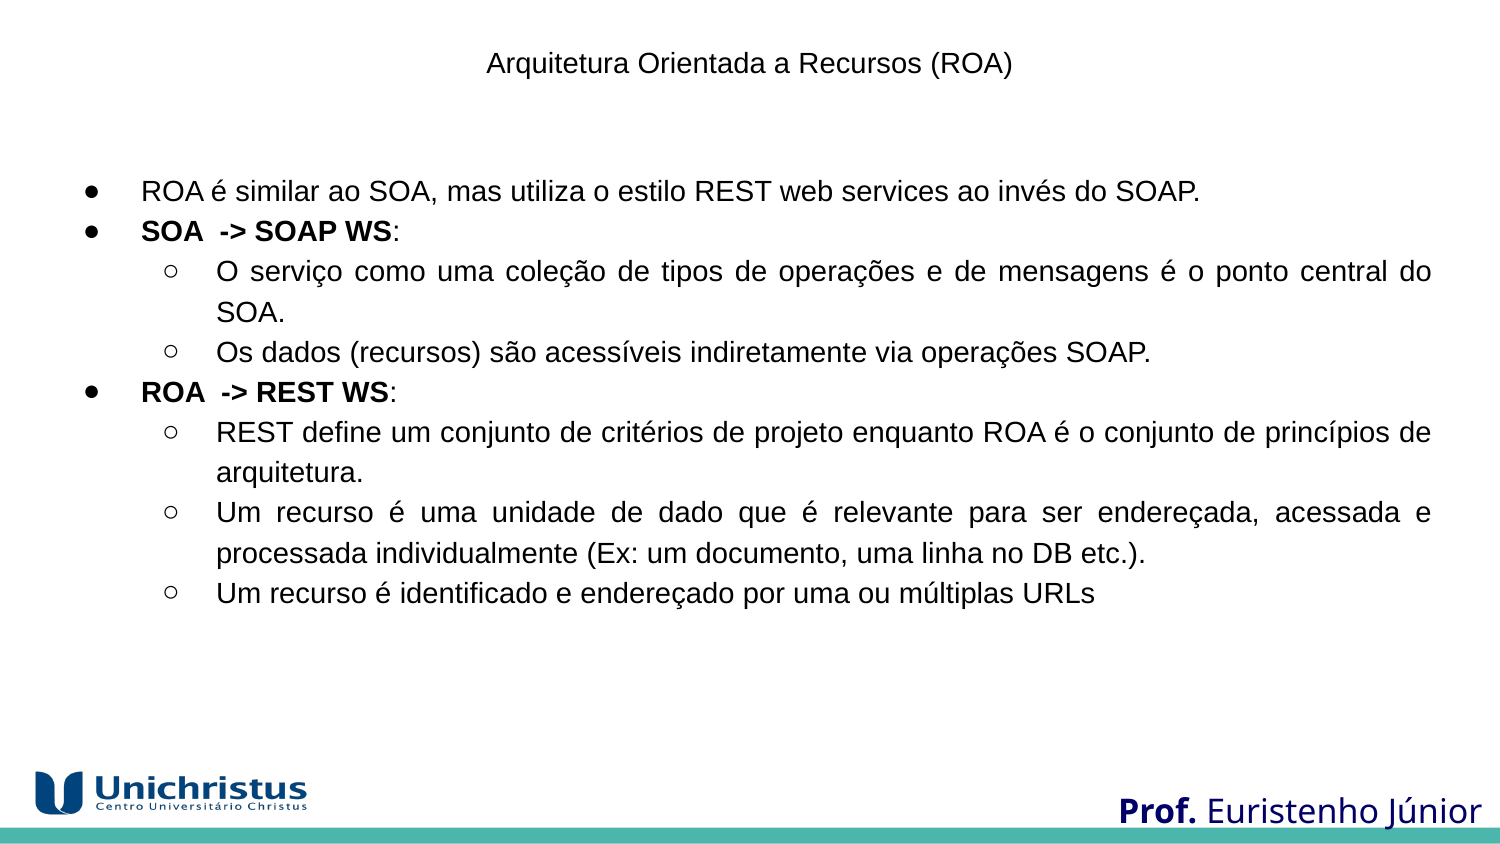

# Arquitetura Orientada a Recursos (ROA)
ROA é similar ao SOA, mas utiliza o estilo REST web services ao invés do SOAP.
SOA -> SOAP WS:
O serviço como uma coleção de tipos de operações e de mensagens é o ponto central do SOA.
Os dados (recursos) são acessíveis indiretamente via operações SOAP.
ROA -> REST WS:
REST define um conjunto de critérios de projeto enquanto ROA é o conjunto de princípios de arquitetura.
Um recurso é uma unidade de dado que é relevante para ser endereçada, acessada e processada individualmente (Ex: um documento, uma linha no DB etc.).
Um recurso é identificado e endereçado por uma ou múltiplas URLs
Prof. Euristenho Júnior